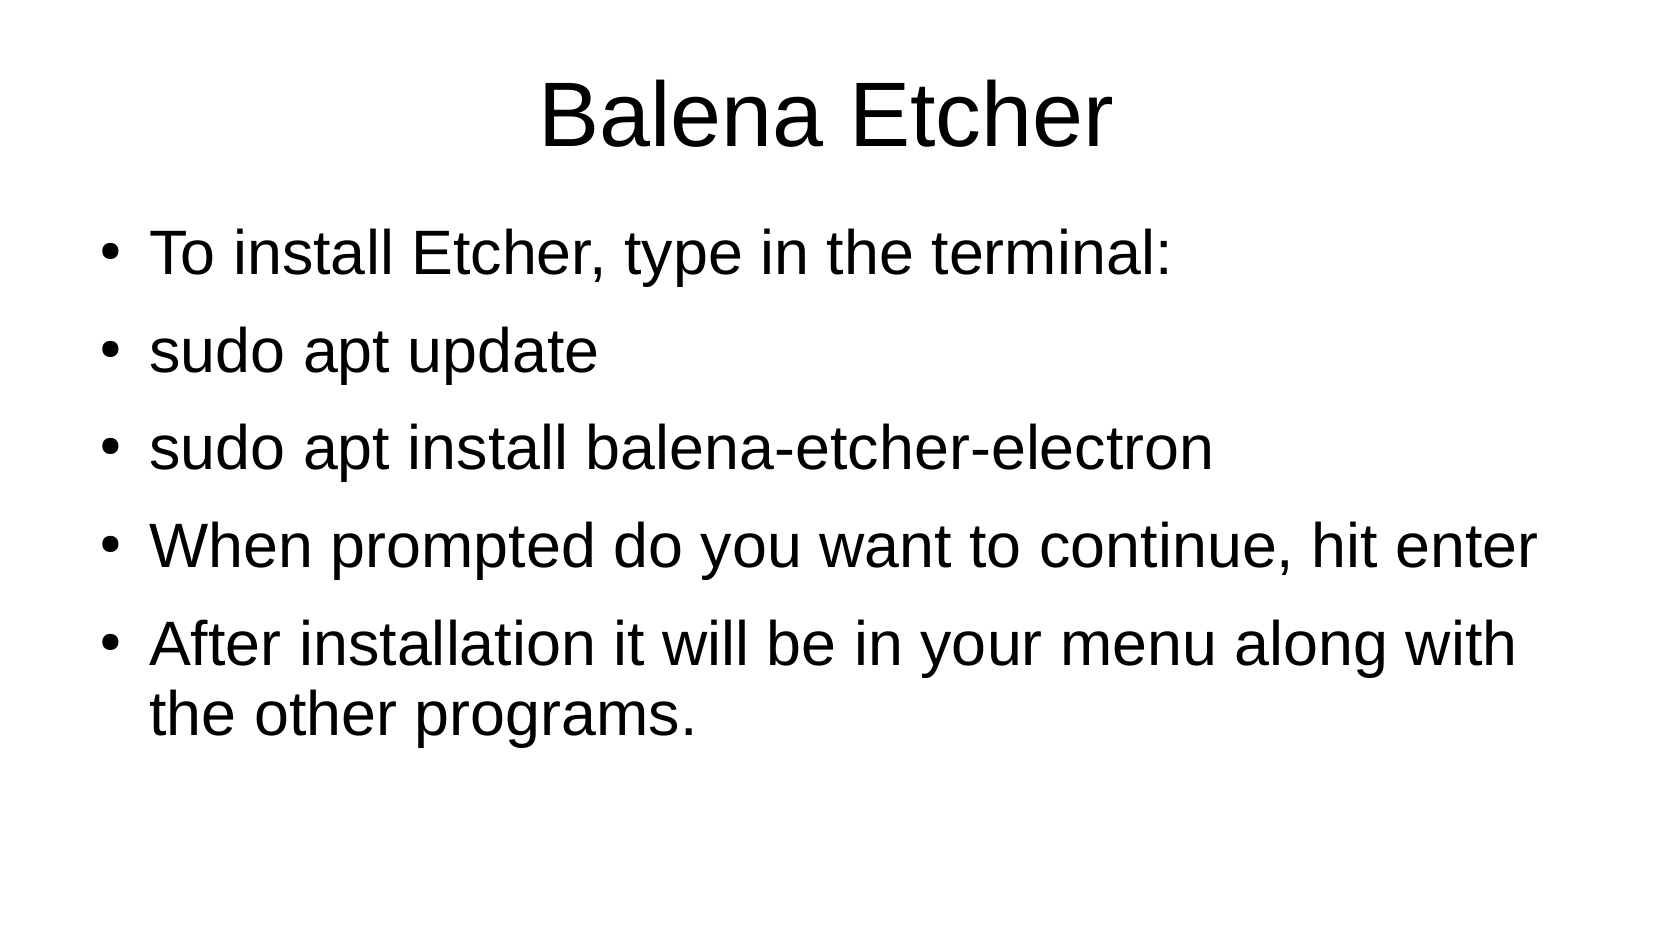

# Balena Etcher
To install Etcher, type in the terminal:
sudo apt update
sudo apt install balena-etcher-electron
When prompted do you want to continue, hit enter
After installation it will be in your menu along with the other programs.